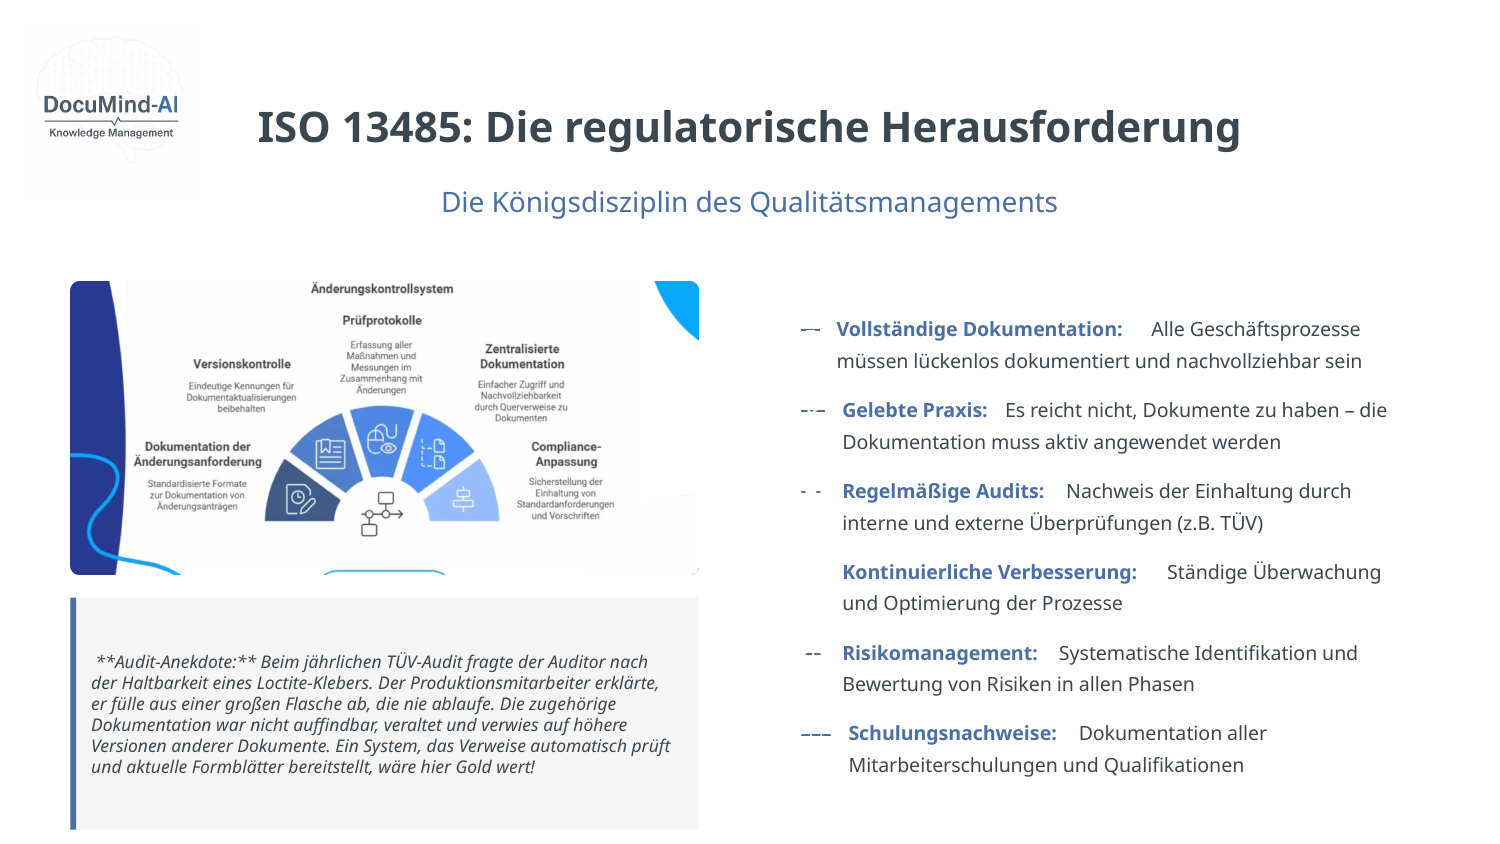

ISO 13485: Die regulatorische Herausforderung
Die Königsdisziplin des Qualitätsmanagements
Vollständige Dokumentation:
 Alle Geschäftsprozesse
müssen lückenlos dokumentiert und nachvollziehbar sein
Gelebte Praxis:
 Es reicht nicht, Dokumente zu haben – die
Dokumentation muss aktiv angewendet werden
Regelmäßige Audits:
 Nachweis der Einhaltung durch
interne und externe Überprüfungen (z.B. TÜV)
Kontinuierliche Verbesserung:
 Ständige Überwachung
und Optimierung der Prozesse
 **Audit-Anekdote:** Beim jährlichen TÜV-Audit fragte der Auditor nach der Haltbarkeit eines Loctite-Klebers. Der Produktionsmitarbeiter erklärte, er fülle aus einer großen Flasche ab, die nie ablaufe. Die zugehörige Dokumentation war nicht auffindbar, veraltet und verwies auf höhere Versionen anderer Dokumente. Ein System, das Verweise automatisch prüft und aktuelle Formblätter bereitstellt, wäre hier Gold wert!
Risikomanagement:
 Systematische Identifikation und
Bewertung von Risiken in allen Phasen
Schulungsnachweise:
 Dokumentation aller
Mitarbeiterschulungen und Qualifikationen